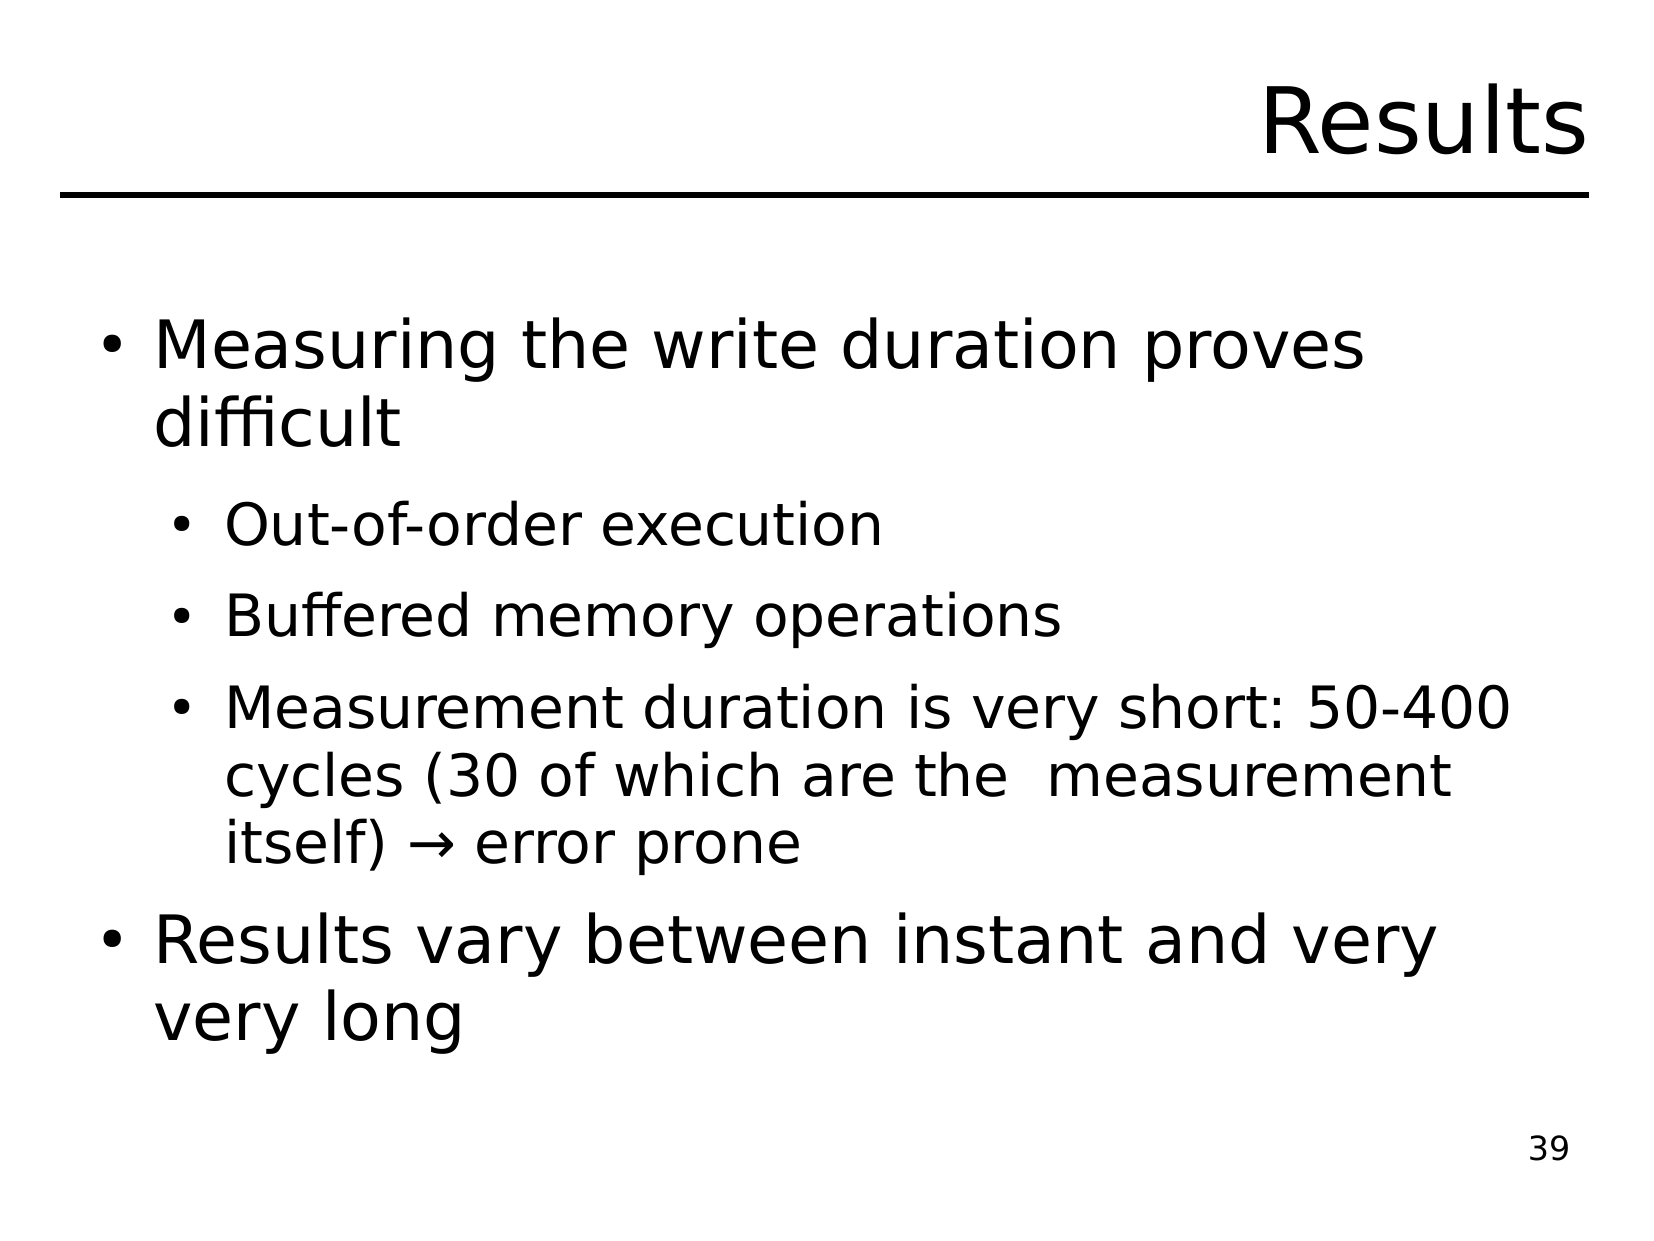

# Results
Measuring the write duration proves difficult
Out-of-order execution
Buffered memory operations
Measurement duration is very short: 50-400 cycles (30 of which are the measurement itself) → error prone
Results vary between instant and very very long
39